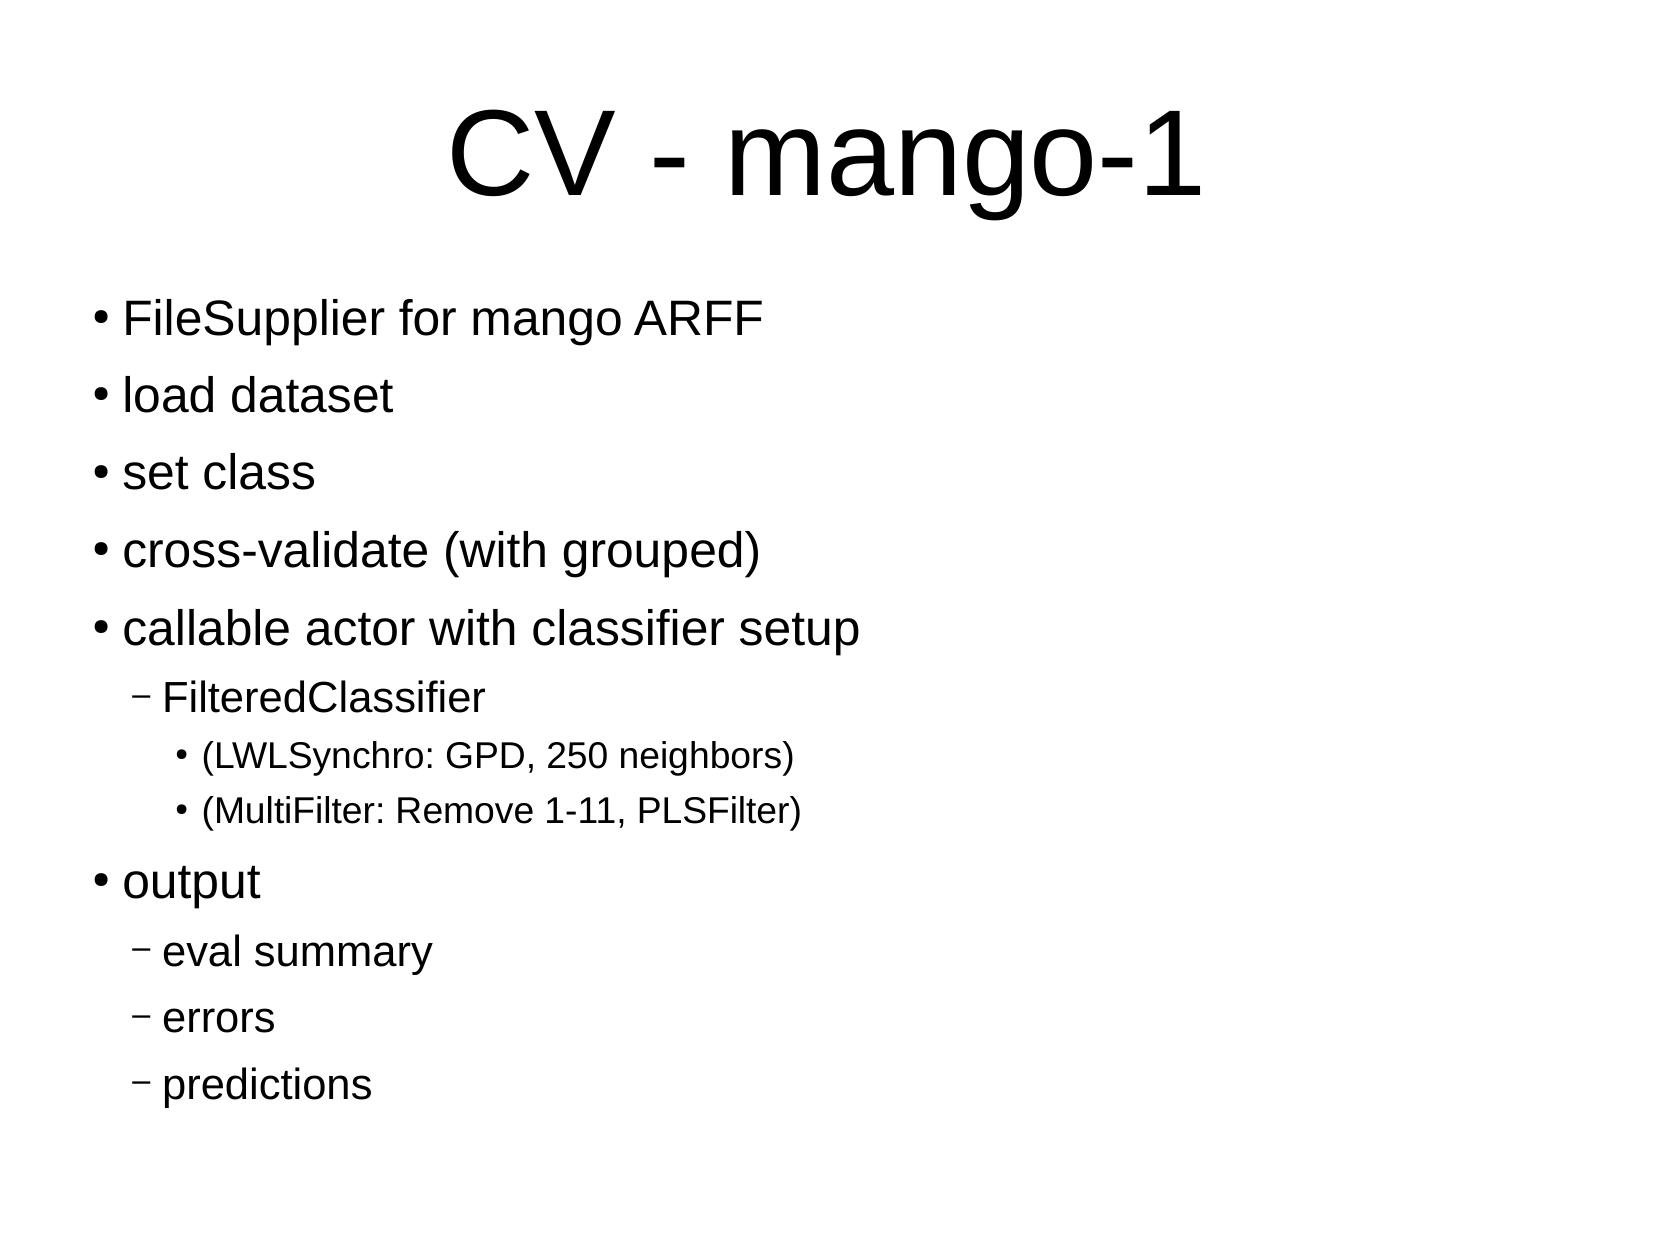

# CV - mango-1
FileSupplier for mango ARFF
load dataset
set class
cross-validate (with grouped)
callable actor with classifier setup
FilteredClassifier
(LWLSynchro: GPD, 250 neighbors)
(MultiFilter: Remove 1-11, PLSFilter)
output
eval summary
errors
predictions